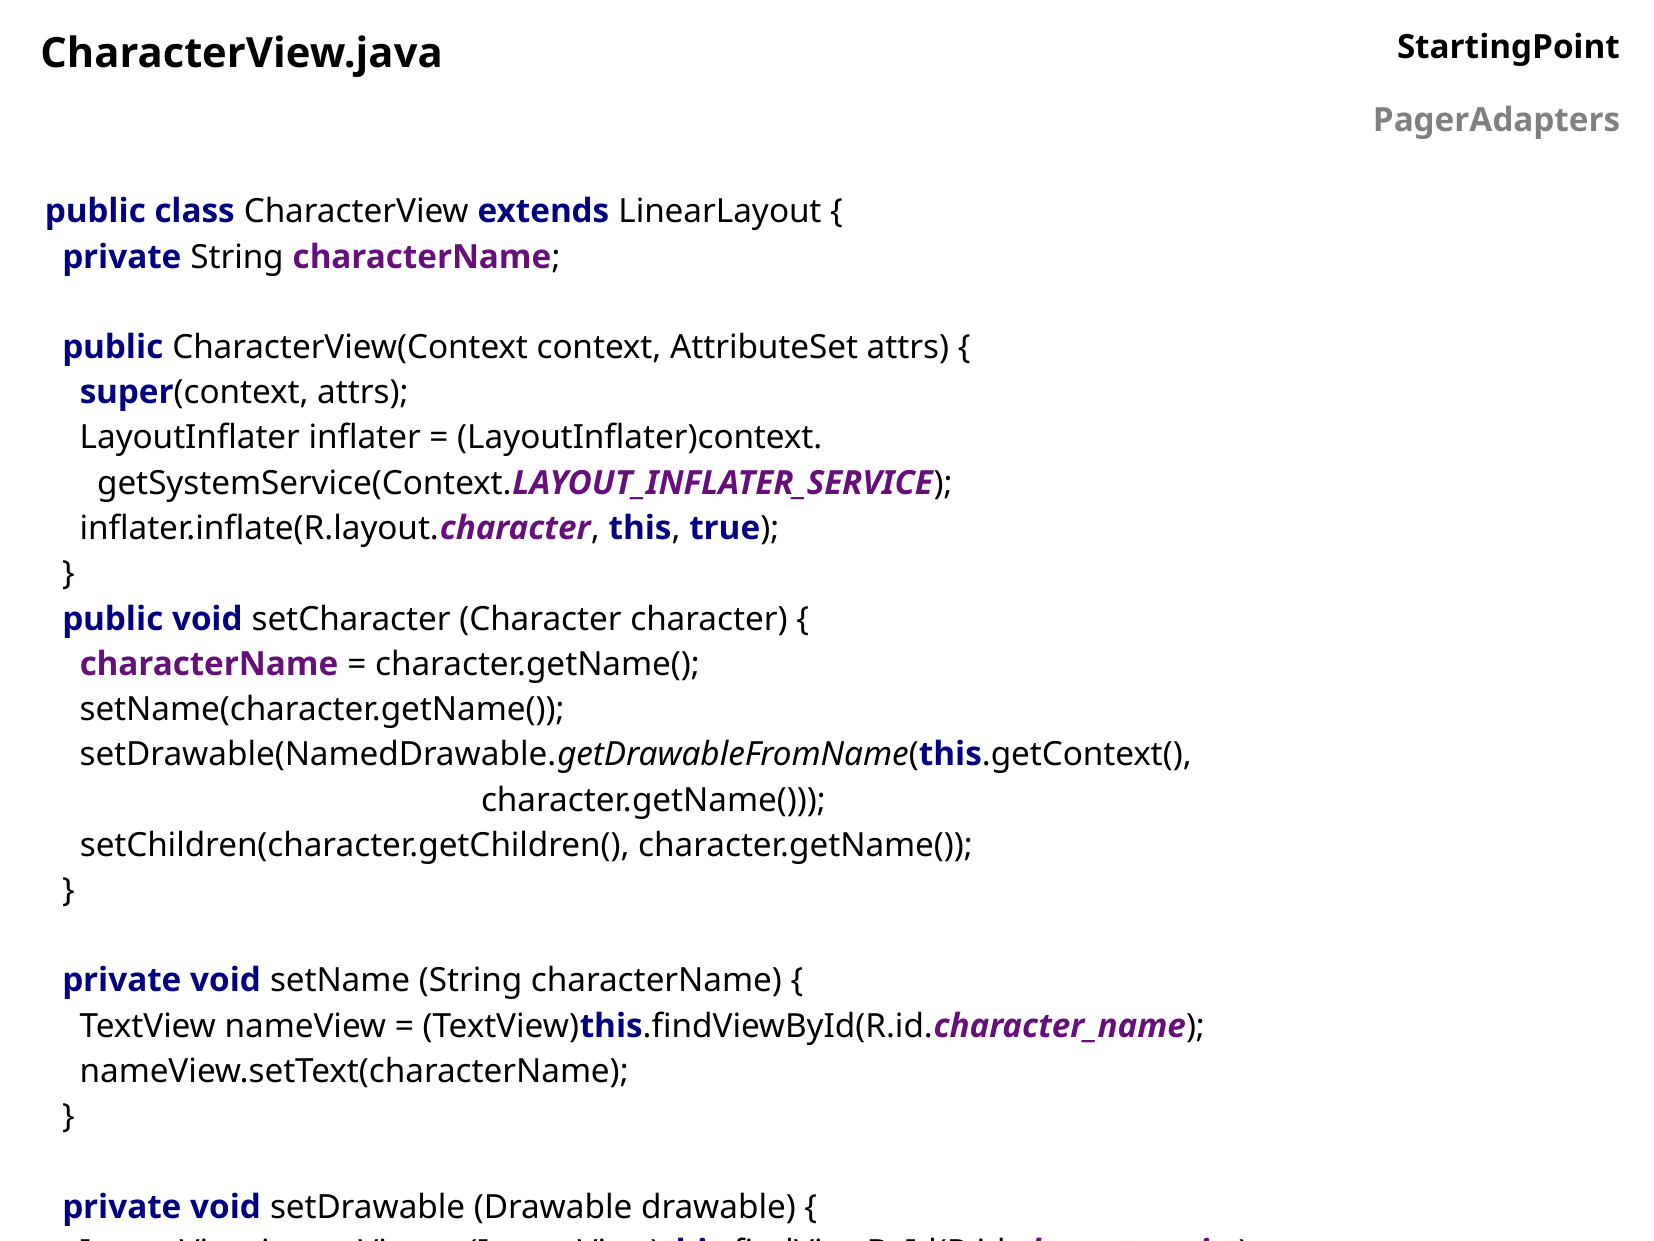

| CharacterView.java | StartingPoint |
| --- | --- |
| | PagerAdapters |
Starting Position - CharacterView.java
public class CharacterView extends LinearLayout {
 private String characterName;
 public CharacterView(Context context, AttributeSet attrs) {
 super(context, attrs);
 LayoutInflater inflater = (LayoutInflater)context.
 getSystemService(Context.LAYOUT_INFLATER_SERVICE);
 inflater.inflate(R.layout.character, this, true);
 }
 public void setCharacter (Character character) {
 characterName = character.getName();
 setName(character.getName());
 setDrawable(NamedDrawable.getDrawableFromName(this.getContext(),
 character.getName()));
 setChildren(character.getChildren(), character.getName());
 }
 private void setName (String characterName) {
 TextView nameView = (TextView)this.findViewById(R.id.character_name);
 nameView.setText(characterName);
 }
 private void setDrawable (Drawable drawable) {
 ImageView imageView = (ImageView)this.findViewById(R.id.character_pict);
 imageView.setImageDrawable(drawable);
 }
}